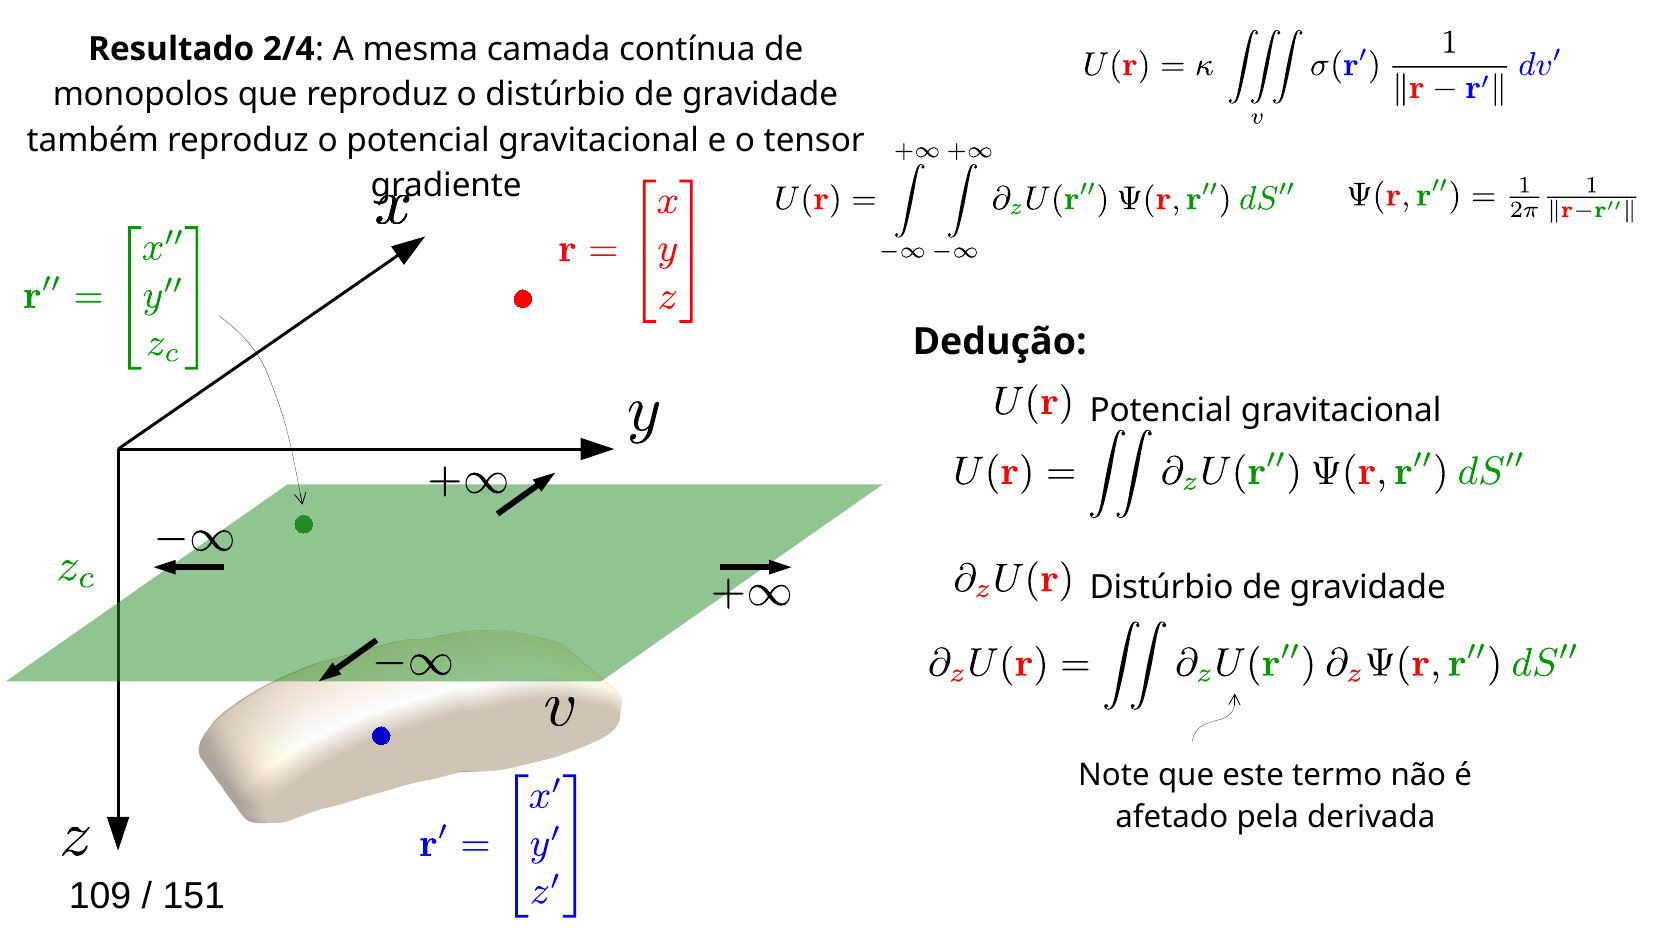

Resultado 2/4: A mesma camada contínua de monopolos que reproduz o distúrbio de gravidade também reproduz o potencial gravitacional e o tensor gradiente
Dedução:
Potencial gravitacional
Distúrbio de gravidade
Note que este termo não é afetado pela derivada